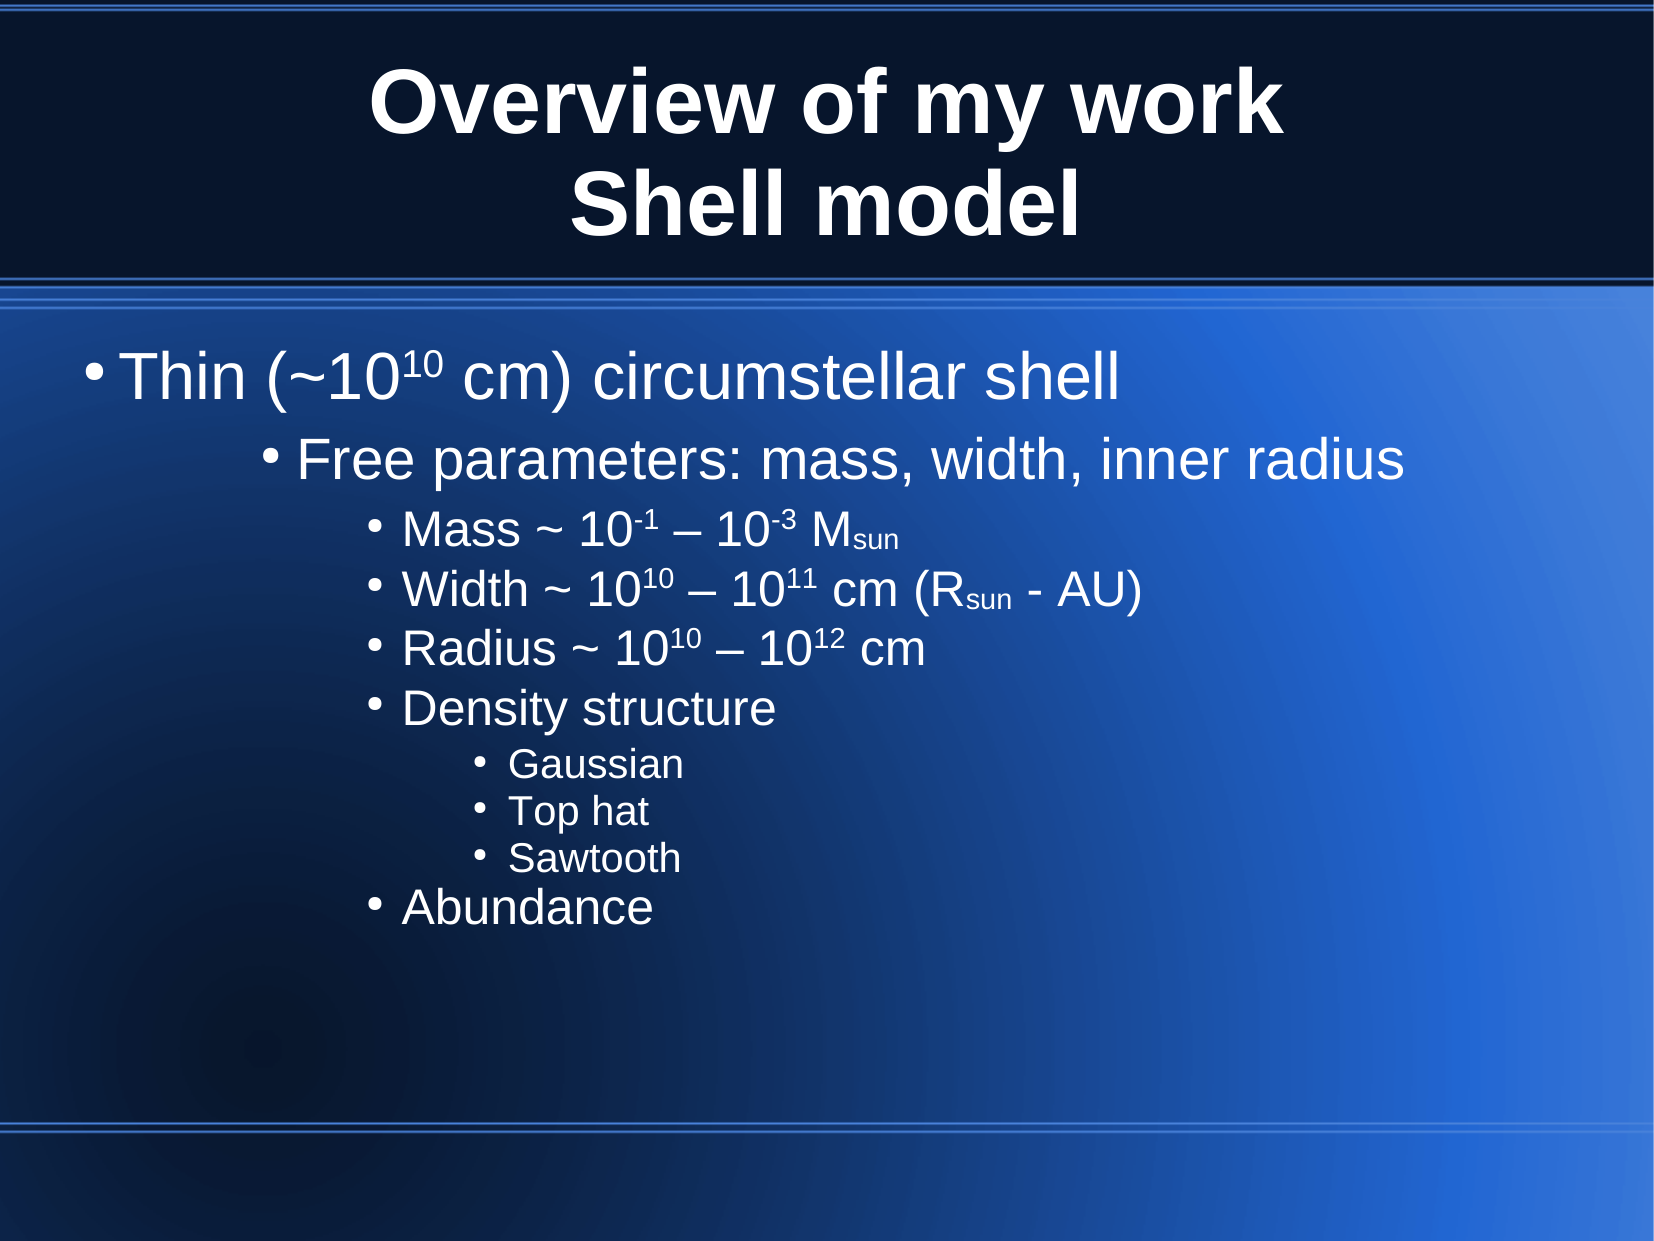

# Overview of my work Shell model
Thin (~1010 cm) circumstellar shell
Free parameters: mass, width, inner radius
Mass ~ 10-1 – 10-3 Msun
Width ~ 1010 – 1011 cm (Rsun - AU)
Radius ~ 1010 – 1012 cm
Density structure
Gaussian
Top hat
Sawtooth
Abundance